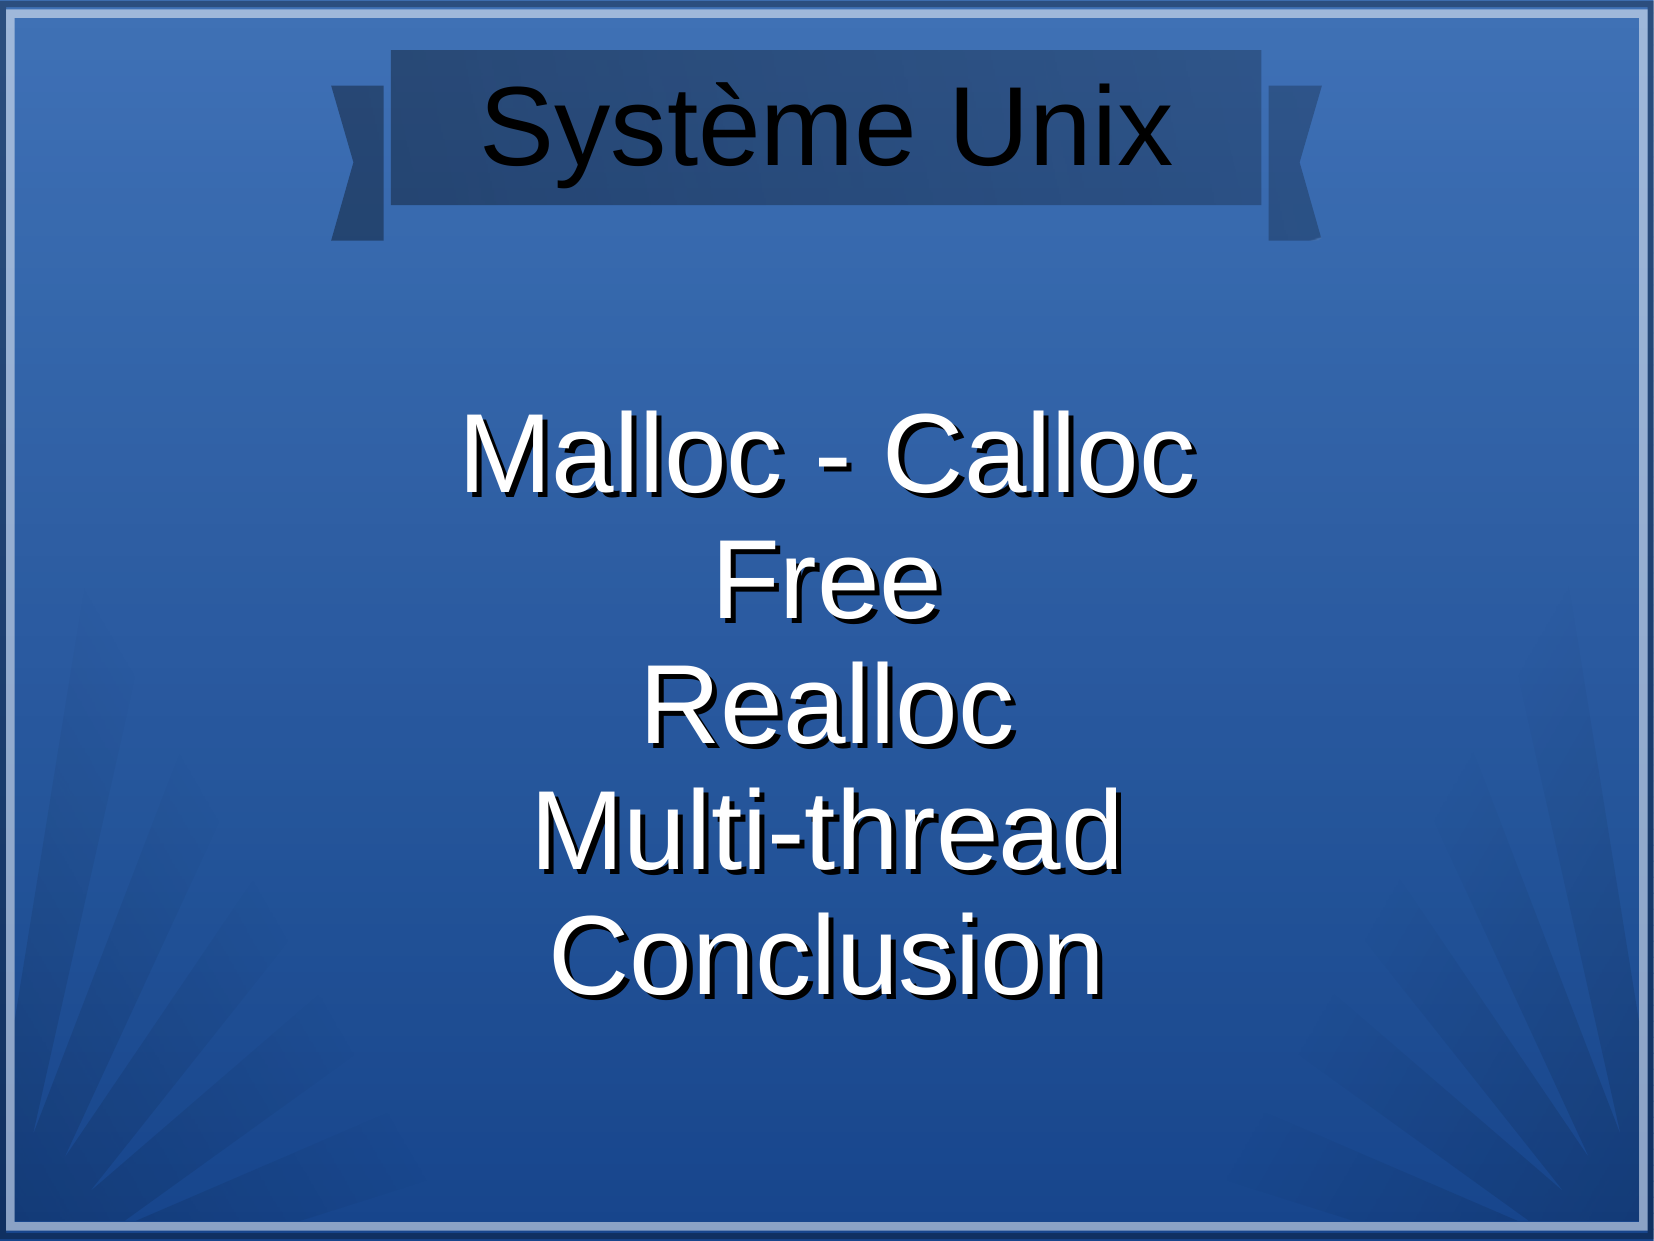

# Système Unix
Malloc - Calloc
Free
Realloc
Multi-thread
Conclusion